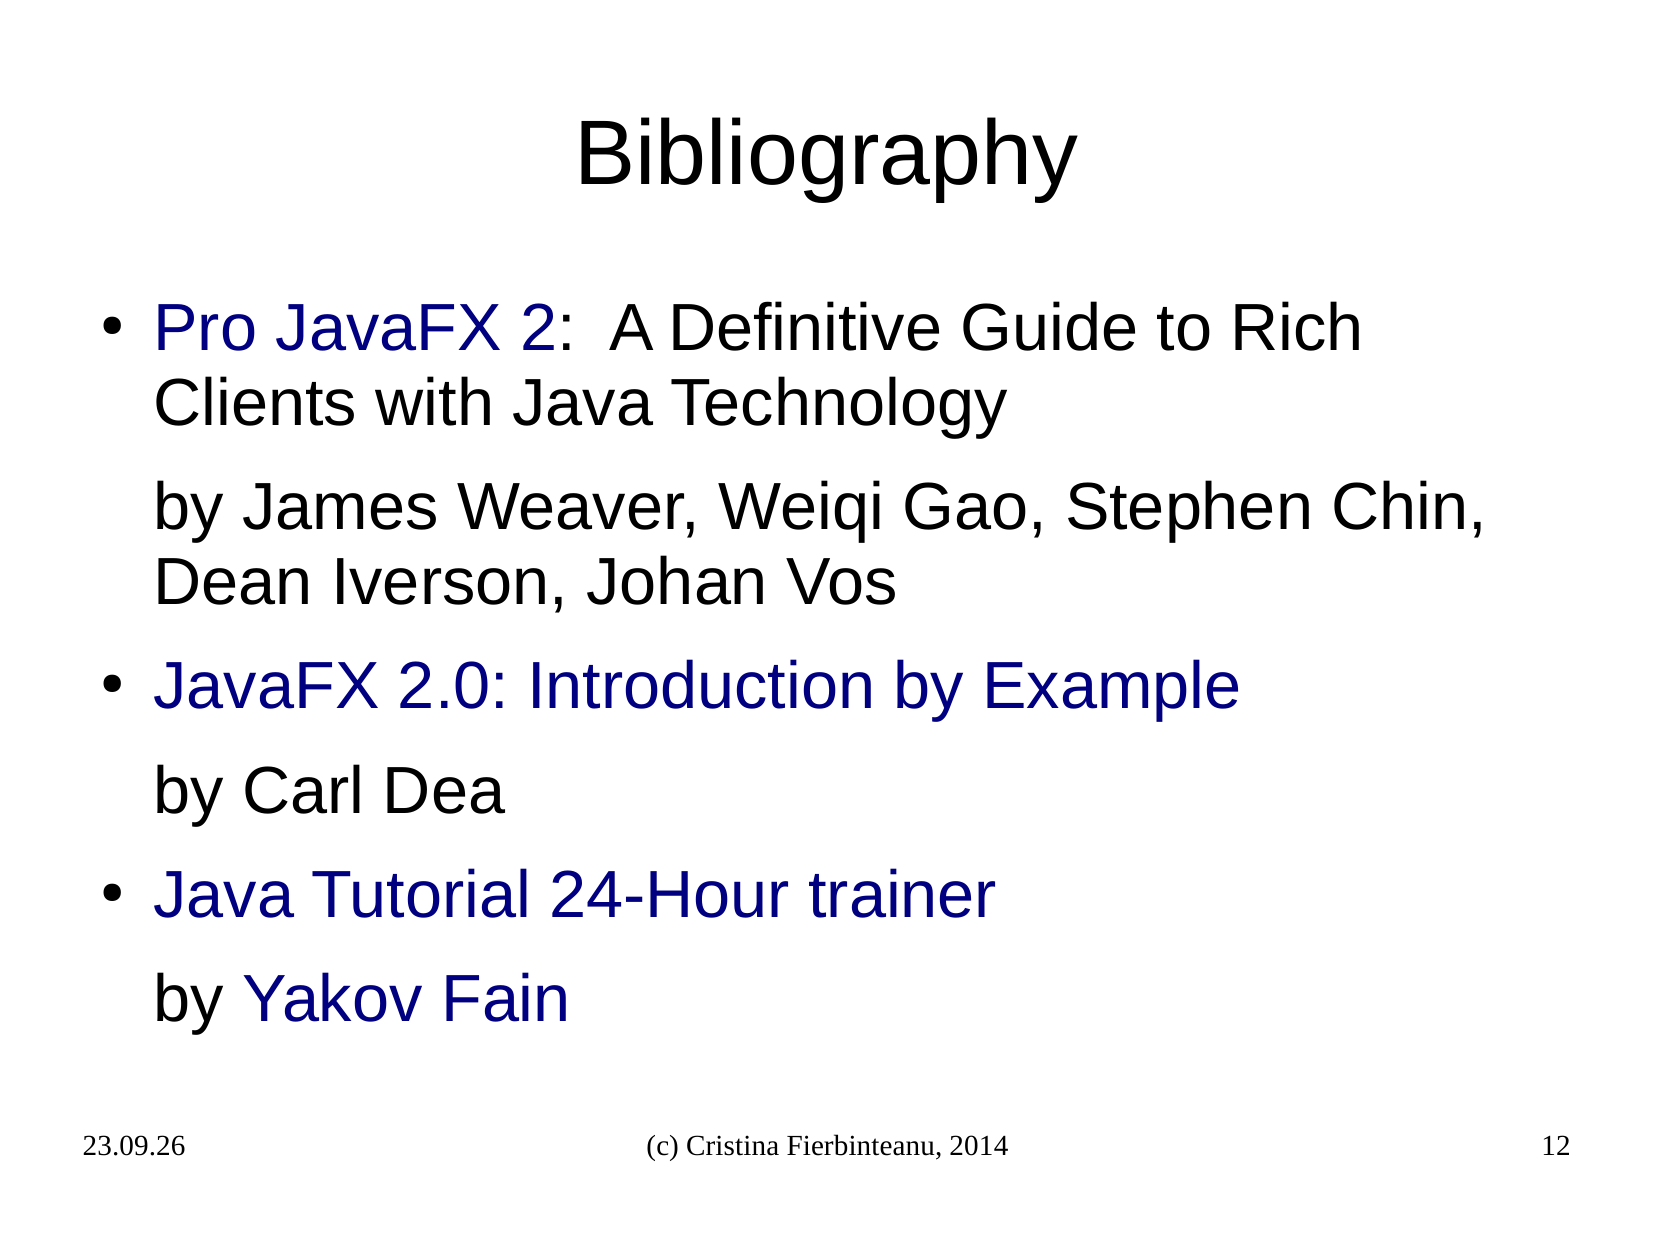

# Bibliography
Pro JavaFX 2: A Definitive Guide to Rich Clients with Java Technology
by James Weaver, Weiqi Gao, Stephen Chin, Dean Iverson, Johan Vos
JavaFX 2.0: Introduction by Example
by Carl Dea
Java Tutorial 24-Hour trainer
by Yakov Fain
(c) Cristina Fierbinteanu, 2014
12